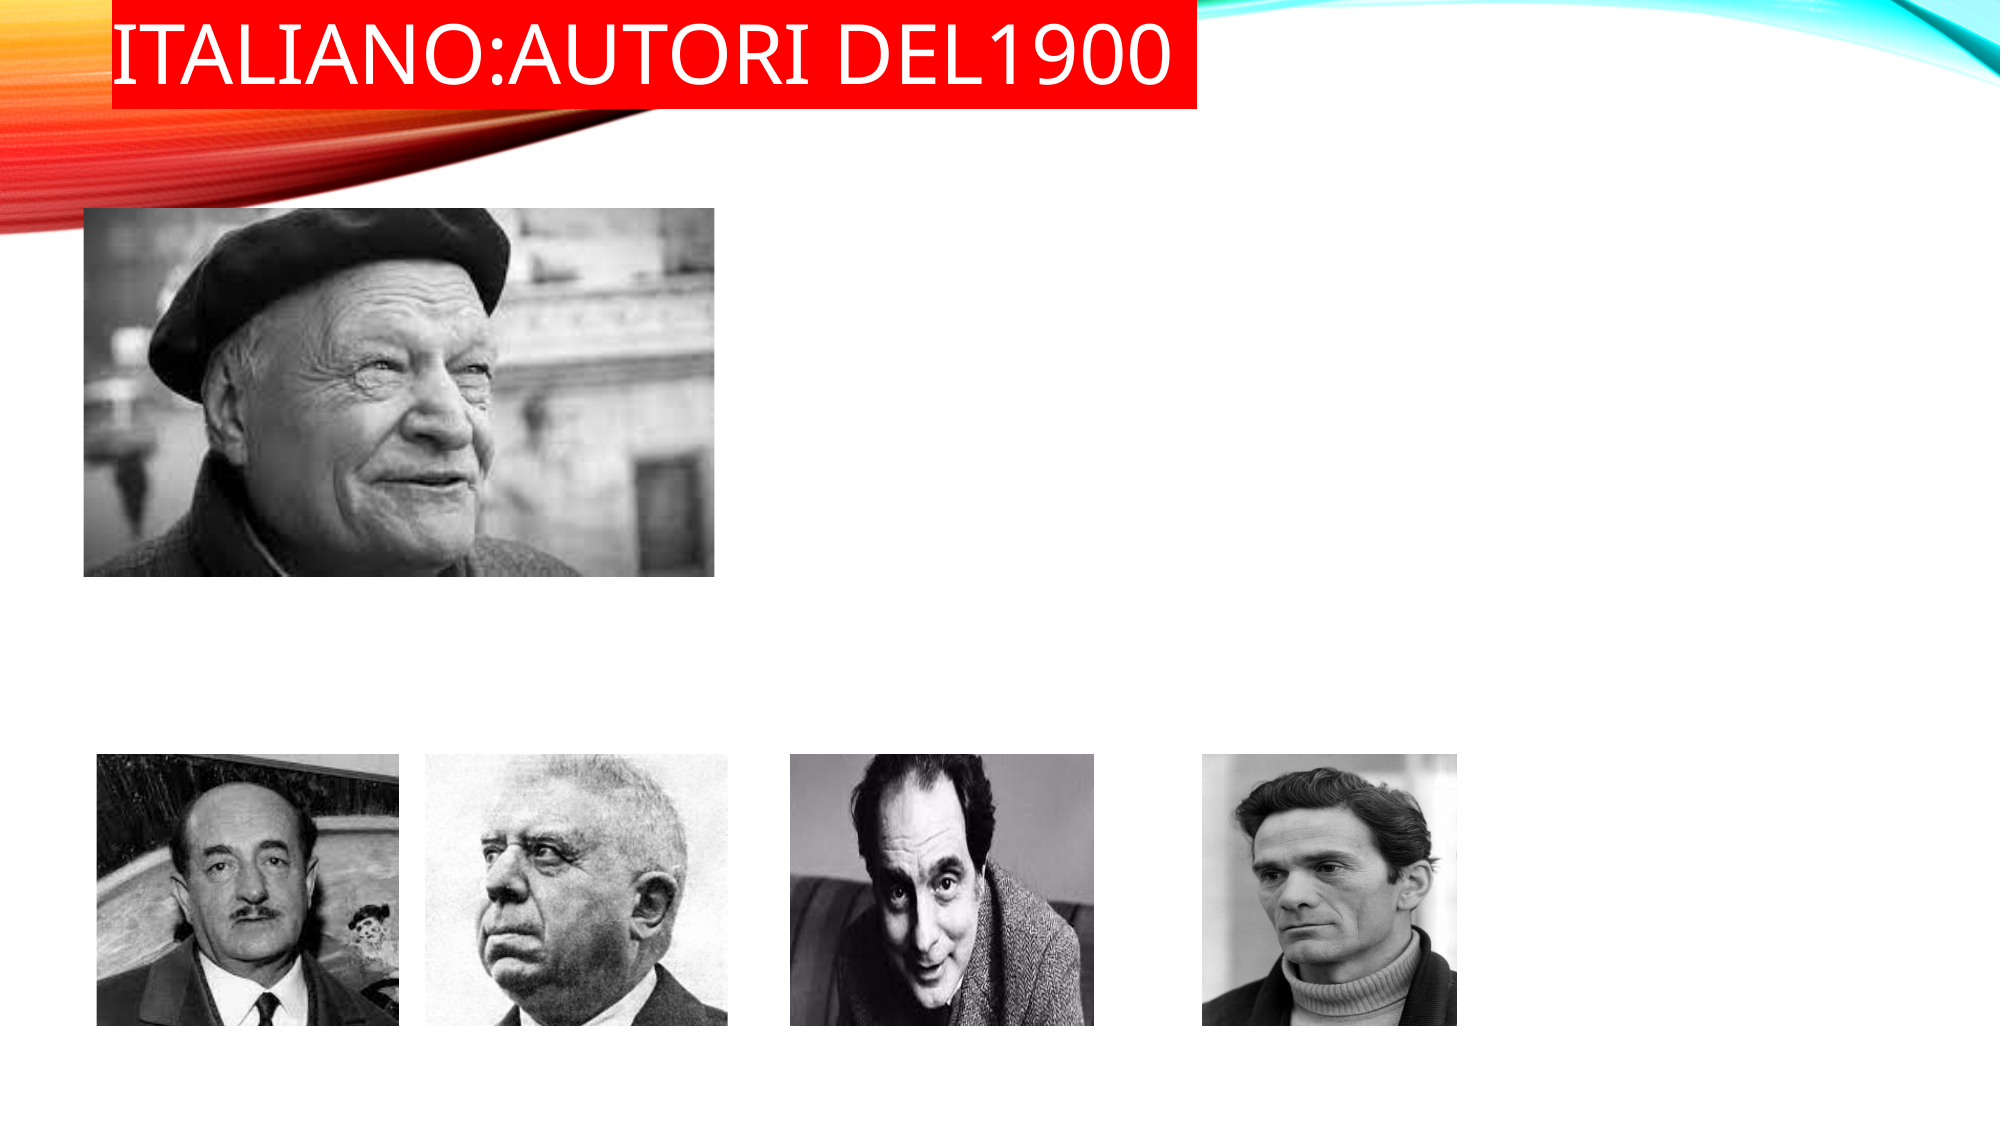

# ITALIANO:AUTORI DEL1900
SALVATORE QUASIMODO
EUGENIO MONTALE
GIUSEPPE UNGARETTI
ITALO CALVINO
PIER PAOLO PASOLINI